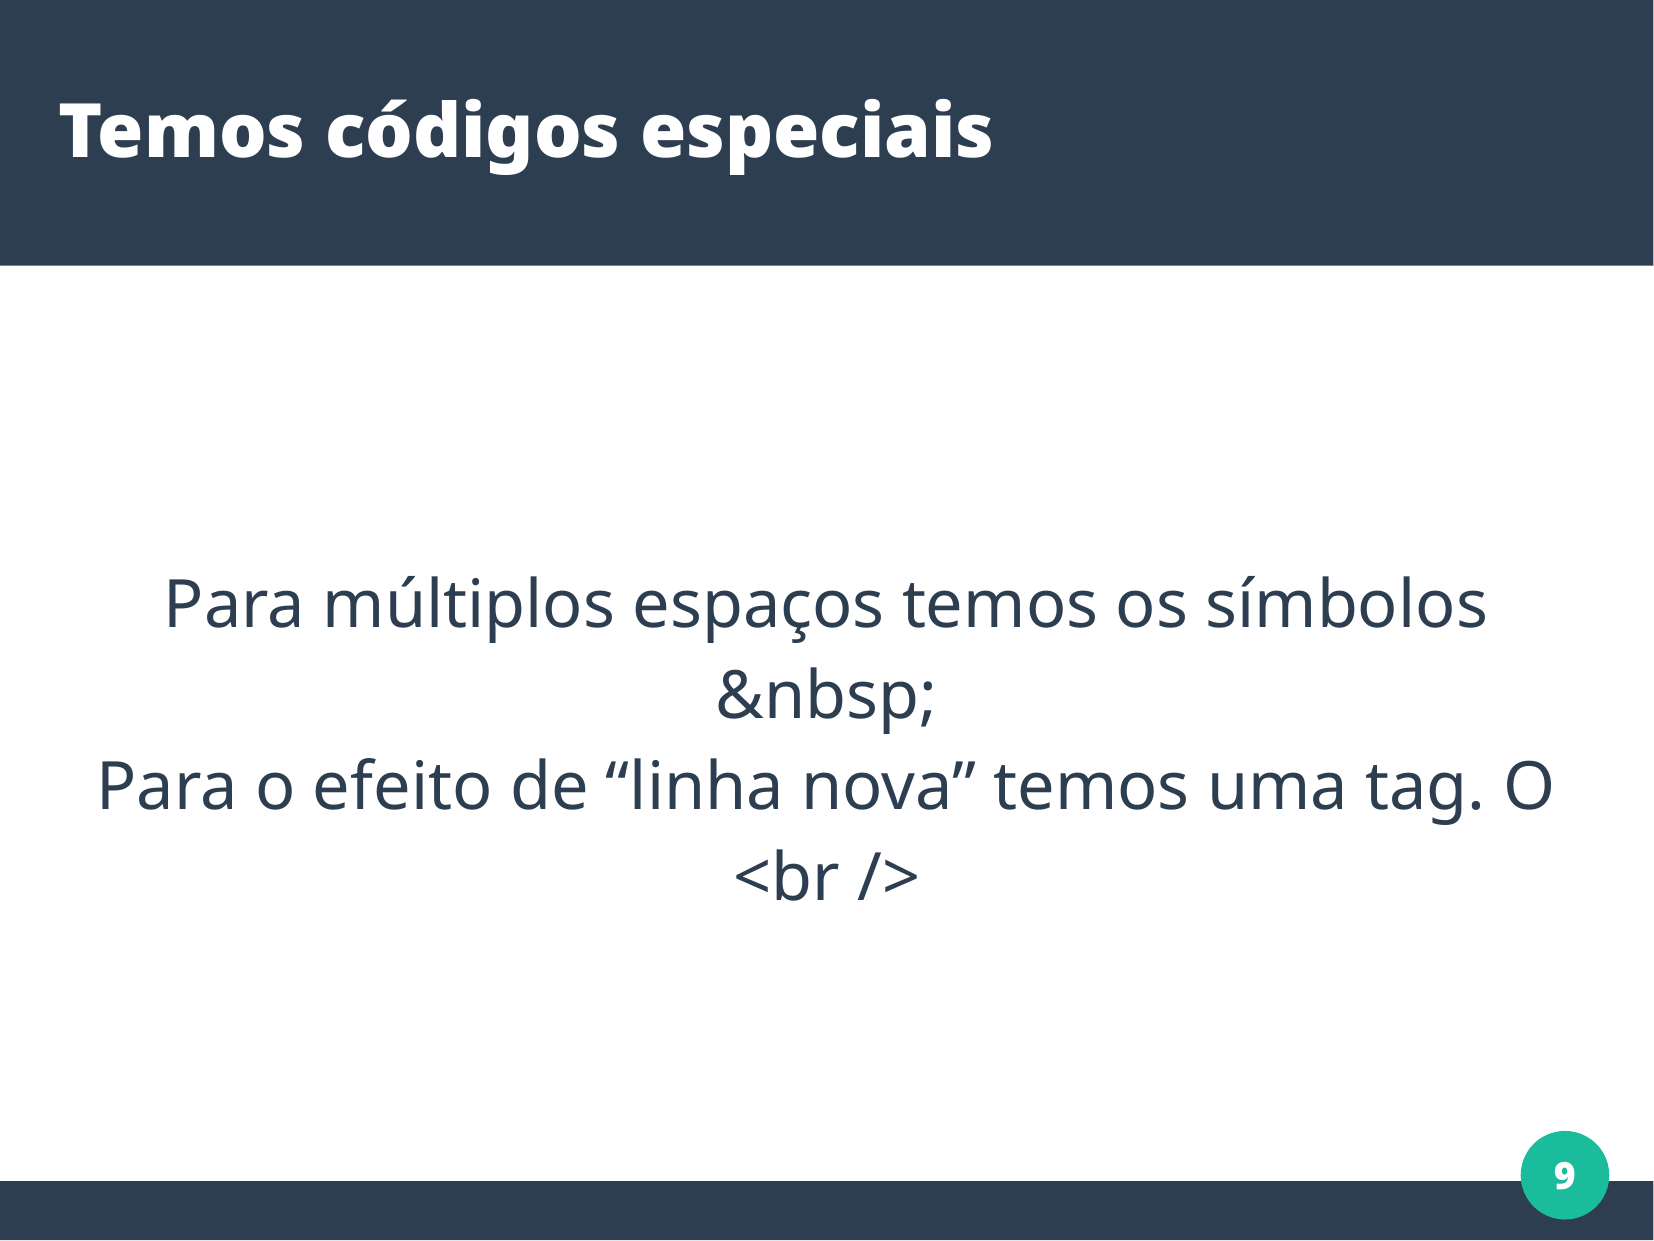

# Temos códigos especiais
Para múltiplos espaços temos os símbolos &nbsp;
Para o efeito de “linha nova” temos uma tag. O <br />
9